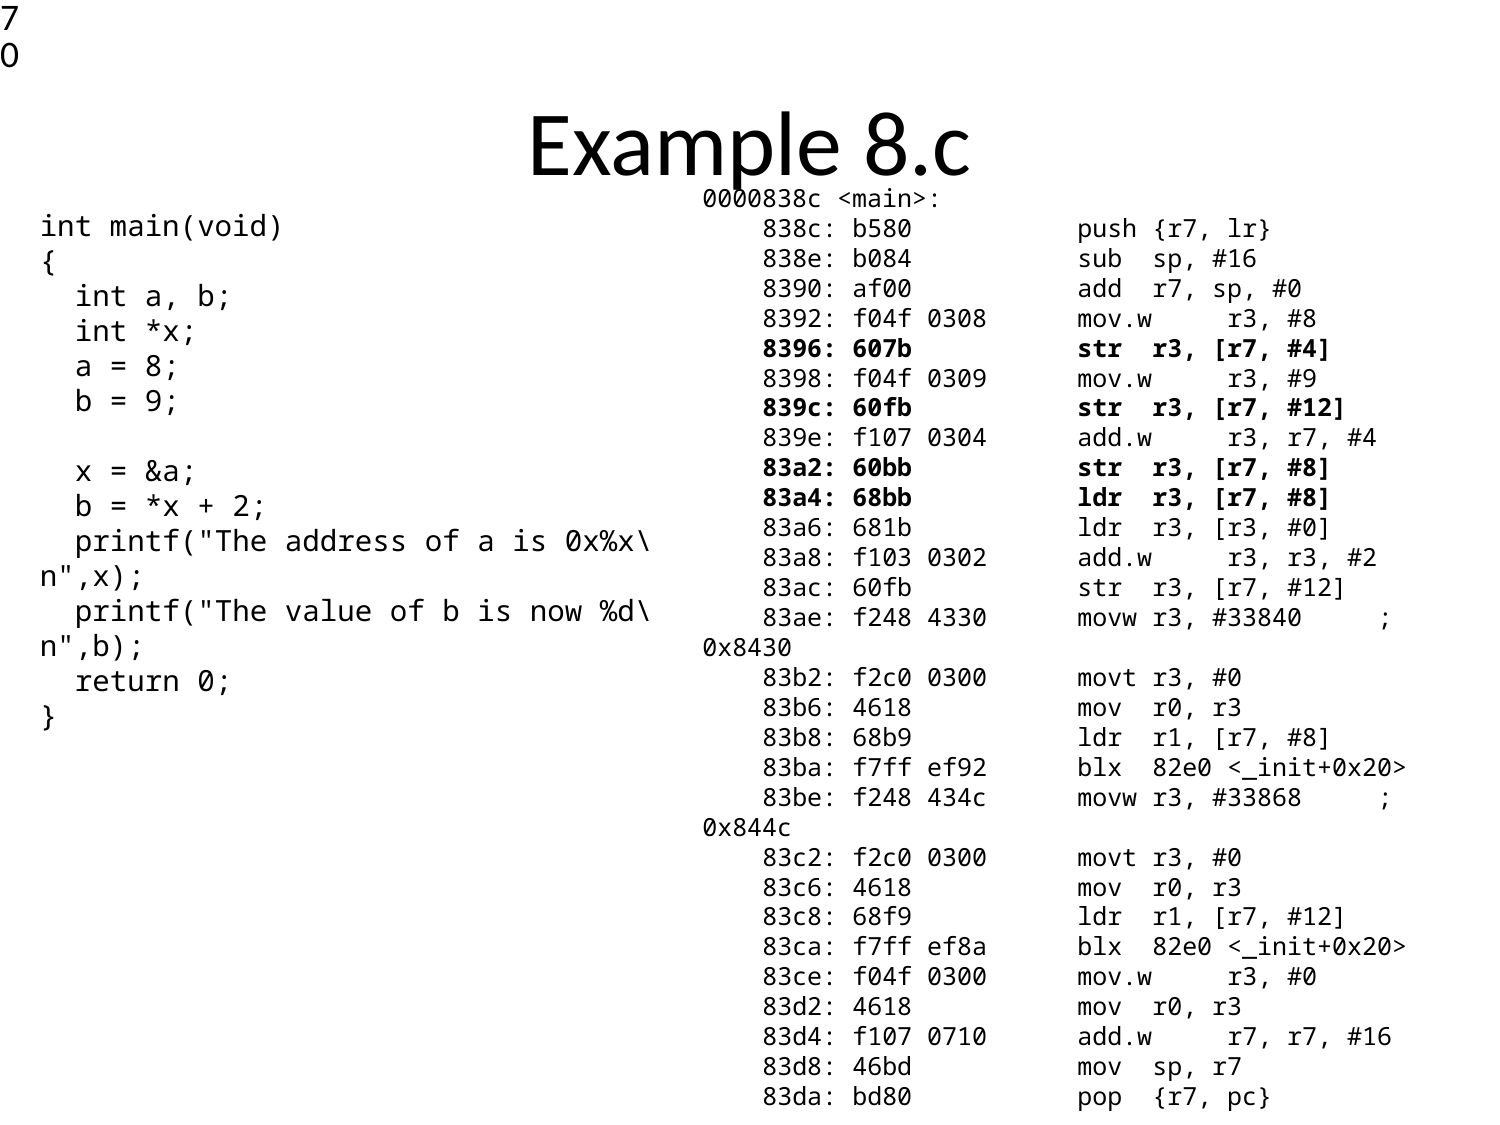

# Example 8.c
0000838c <main>:
 838c:	b580 	push	{r7, lr}
 838e:	b084 	sub	sp, #16
 8390:	af00 	add	r7, sp, #0
 8392:	f04f 0308 	mov.w	r3, #8
 8396:	607b 	str	r3, [r7, #4]
 8398:	f04f 0309 	mov.w	r3, #9
 839c:	60fb 	str	r3, [r7, #12]
 839e:	f107 0304 	add.w	r3, r7, #4
 83a2:	60bb 	str	r3, [r7, #8]
 83a4:	68bb 	ldr	r3, [r7, #8]
 83a6:	681b 	ldr	r3, [r3, #0]
 83a8:	f103 0302 	add.w	r3, r3, #2
 83ac:	60fb 	str	r3, [r7, #12]
 83ae:	f248 4330 	movw	r3, #33840	; 0x8430
 83b2:	f2c0 0300 	movt	r3, #0
 83b6:	4618 	mov	r0, r3
 83b8:	68b9 	ldr	r1, [r7, #8]
 83ba:	f7ff ef92 	blx	82e0 <_init+0x20>
 83be:	f248 434c 	movw	r3, #33868	; 0x844c
 83c2:	f2c0 0300 	movt	r3, #0
 83c6:	4618 	mov	r0, r3
 83c8:	68f9 	ldr	r1, [r7, #12]
 83ca:	f7ff ef8a 	blx	82e0 <_init+0x20>
 83ce:	f04f 0300 	mov.w	r3, #0
 83d2:	4618 	mov	r0, r3
 83d4:	f107 0710 	add.w	r7, r7, #16
 83d8:	46bd 	mov	sp, r7
 83da:	bd80 	pop	{r7, pc}
int main(void)
{
 int a, b;
 int *x;
 a = 8;
 b = 9;
 x = &a;
 b = *x + 2;
 printf("The address of a is 0x%x\n",x);
 printf("The value of b is now %d\n",b);
 return 0;
}